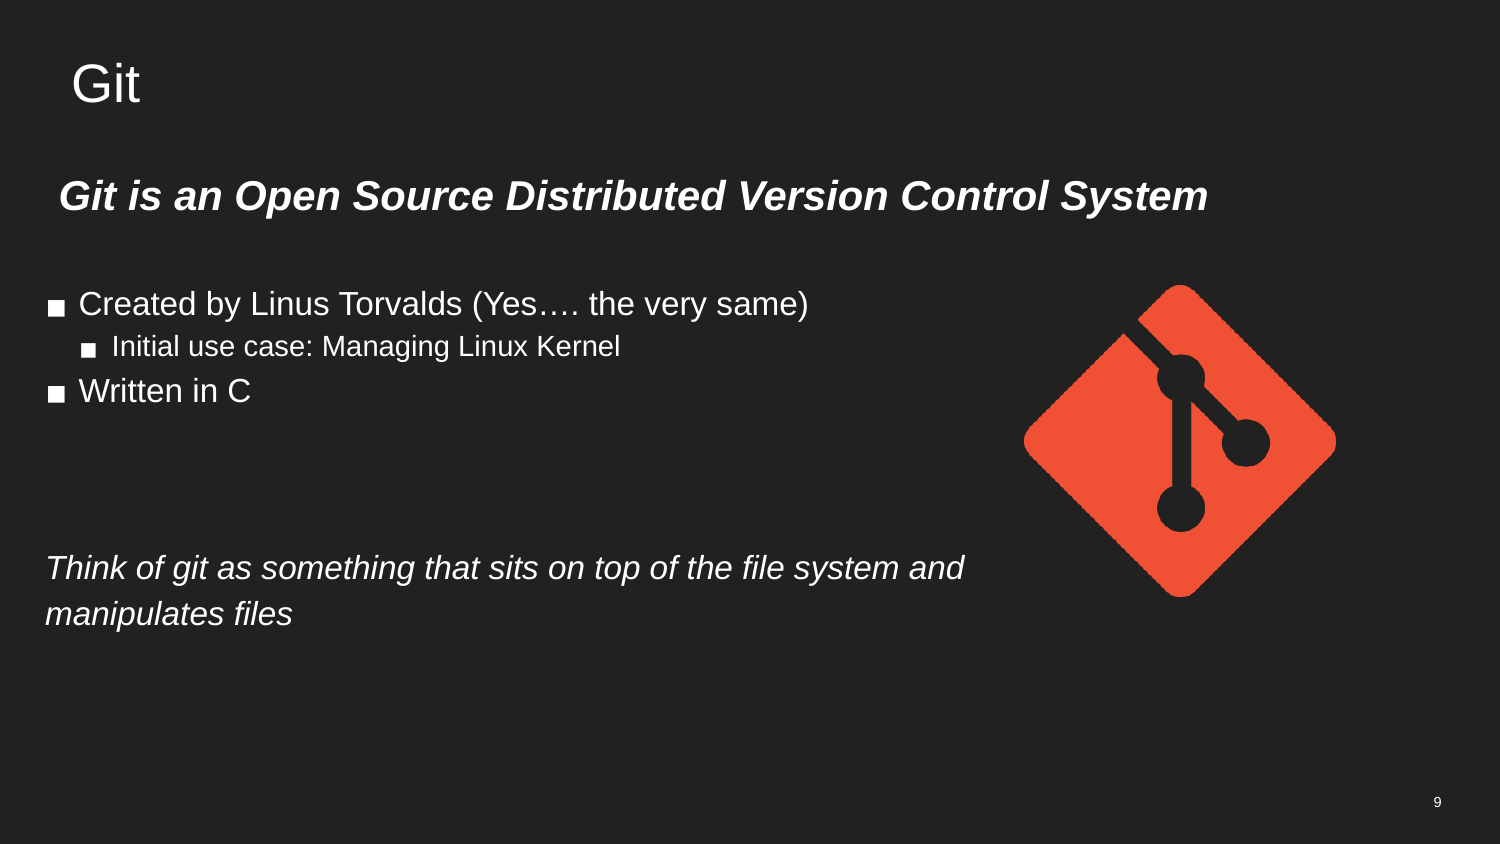

Git
Created by Linus Torvalds (Yes…. the very same)
Initial use case: Managing Linux Kernel
Written in C
Think of git as something that sits on top of the file system and manipulates files
# Git is an Open Source Distributed Version Control System